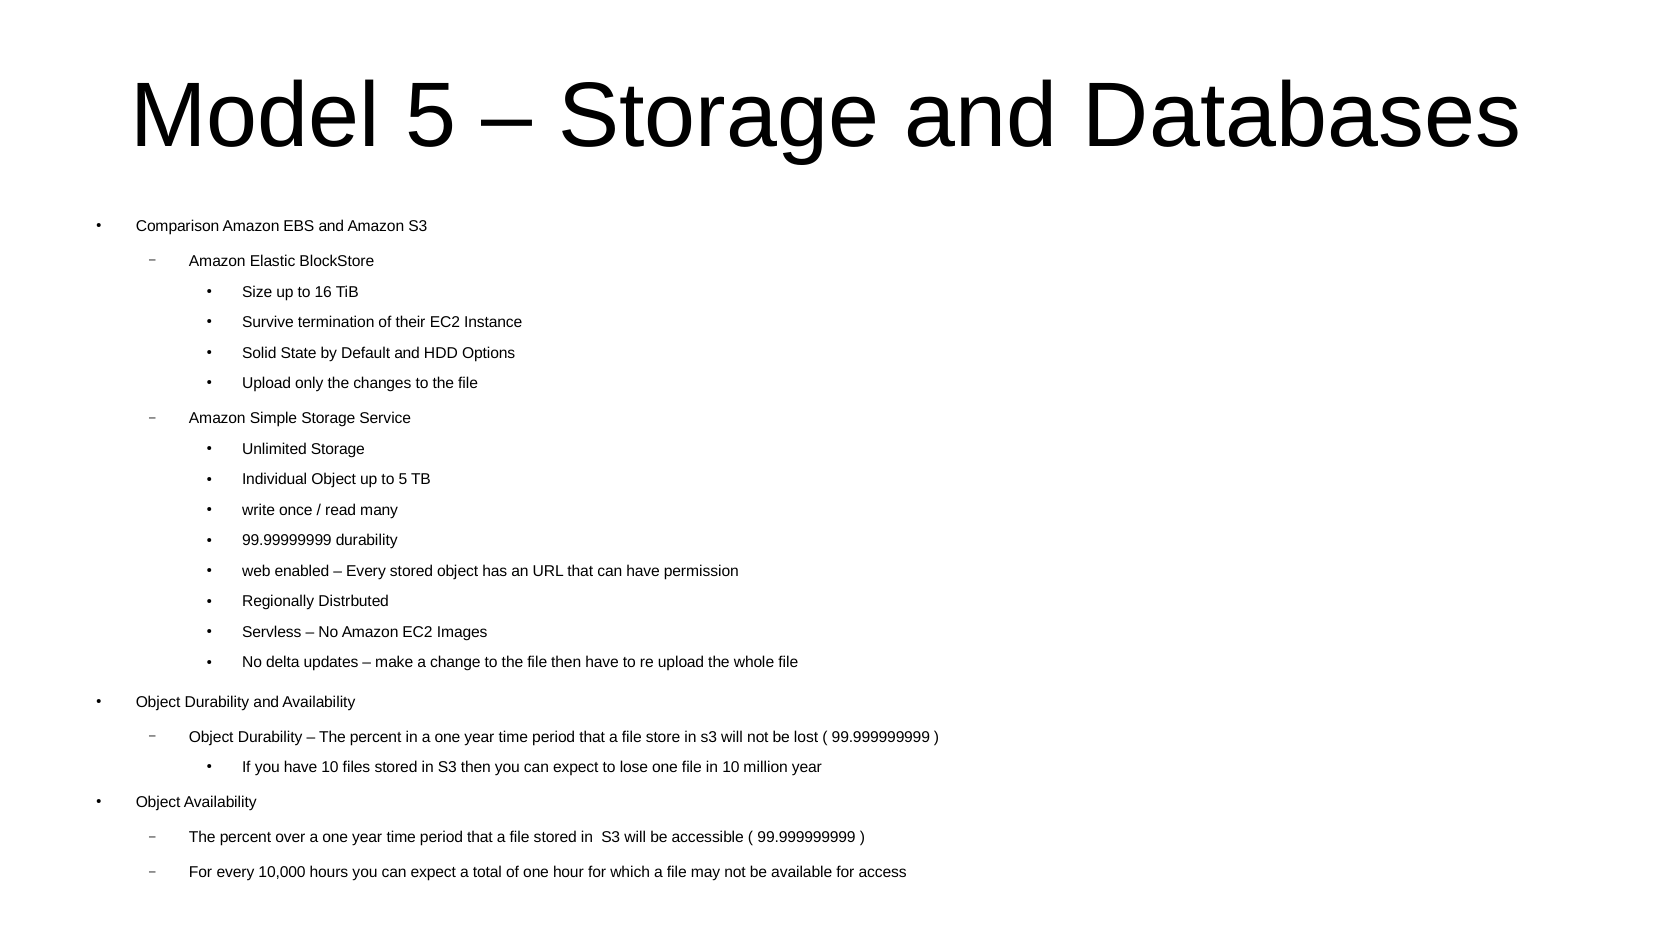

# Model 5 – Storage and Databases
Comparison Amazon EBS and Amazon S3
Amazon Elastic BlockStore
Size up to 16 TiB
Survive termination of their EC2 Instance
Solid State by Default and HDD Options
Upload only the changes to the file
Amazon Simple Storage Service
Unlimited Storage
Individual Object up to 5 TB
write once / read many
99.99999999 durability
web enabled – Every stored object has an URL that can have permission
Regionally Distrbuted
Servless – No Amazon EC2 Images
No delta updates – make a change to the file then have to re upload the whole file
Object Durability and Availability
Object Durability – The percent in a one year time period that a file store in s3 will not be lost ( 99.999999999 )
If you have 10 files stored in S3 then you can expect to lose one file in 10 million year
Object Availability
The percent over a one year time period that a file stored in S3 will be accessible ( 99.999999999 )
For every 10,000 hours you can expect a total of one hour for which a file may not be available for access